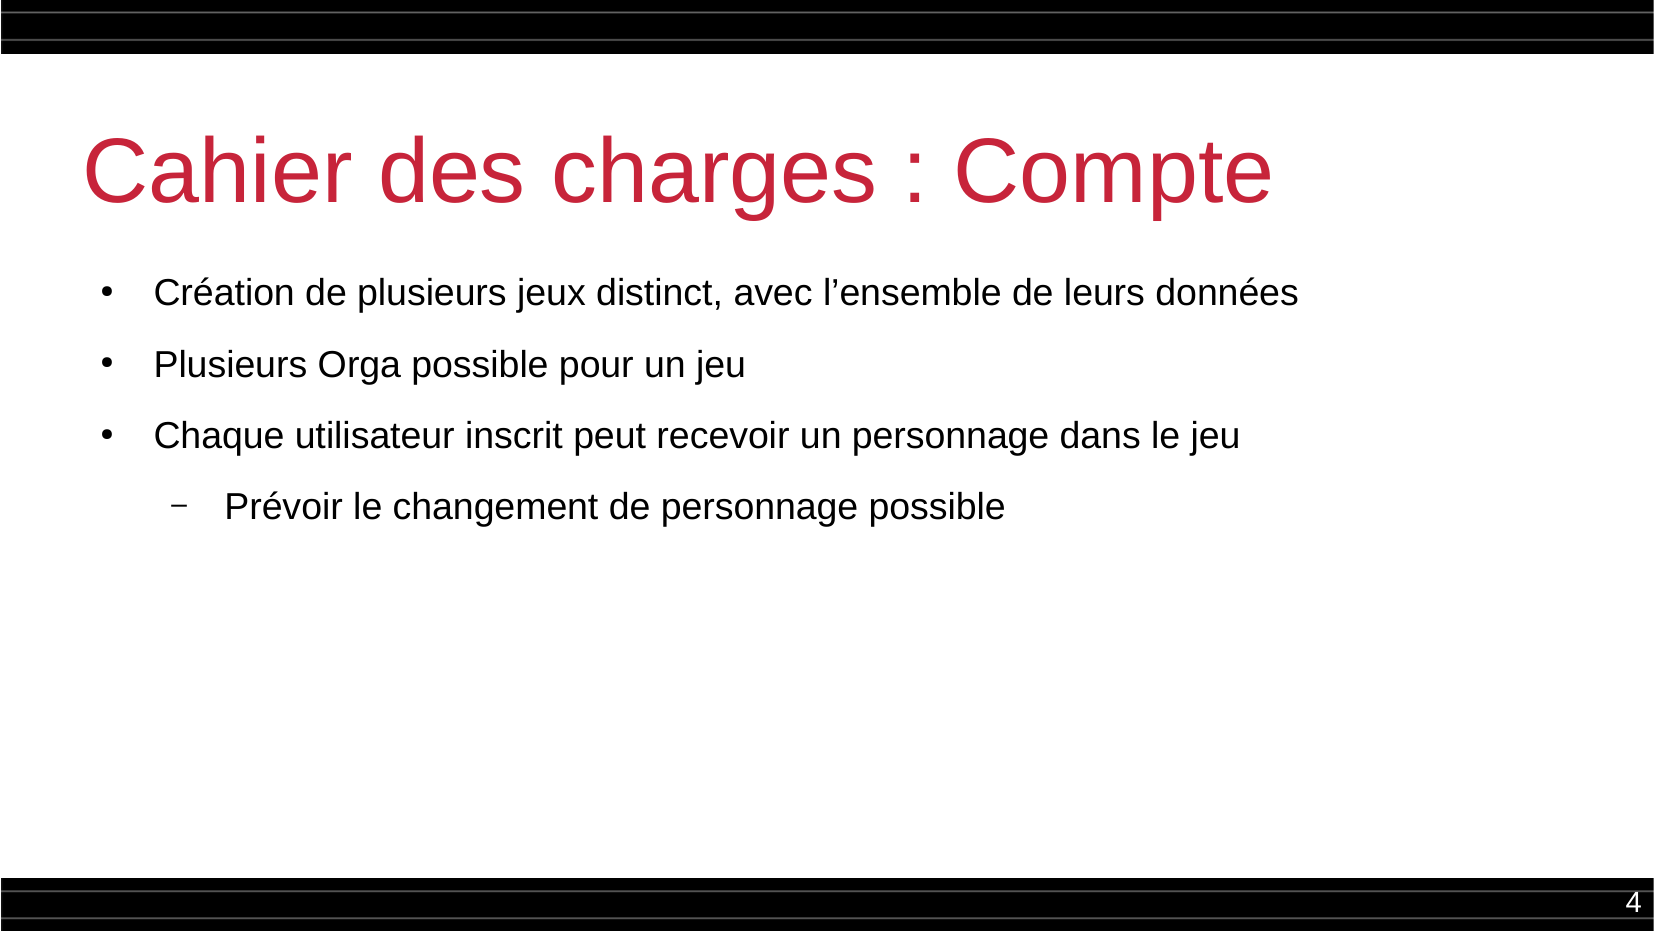

# Cahier des charges : Compte
Création de plusieurs jeux distinct, avec l’ensemble de leurs données
Plusieurs Orga possible pour un jeu
Chaque utilisateur inscrit peut recevoir un personnage dans le jeu
Prévoir le changement de personnage possible